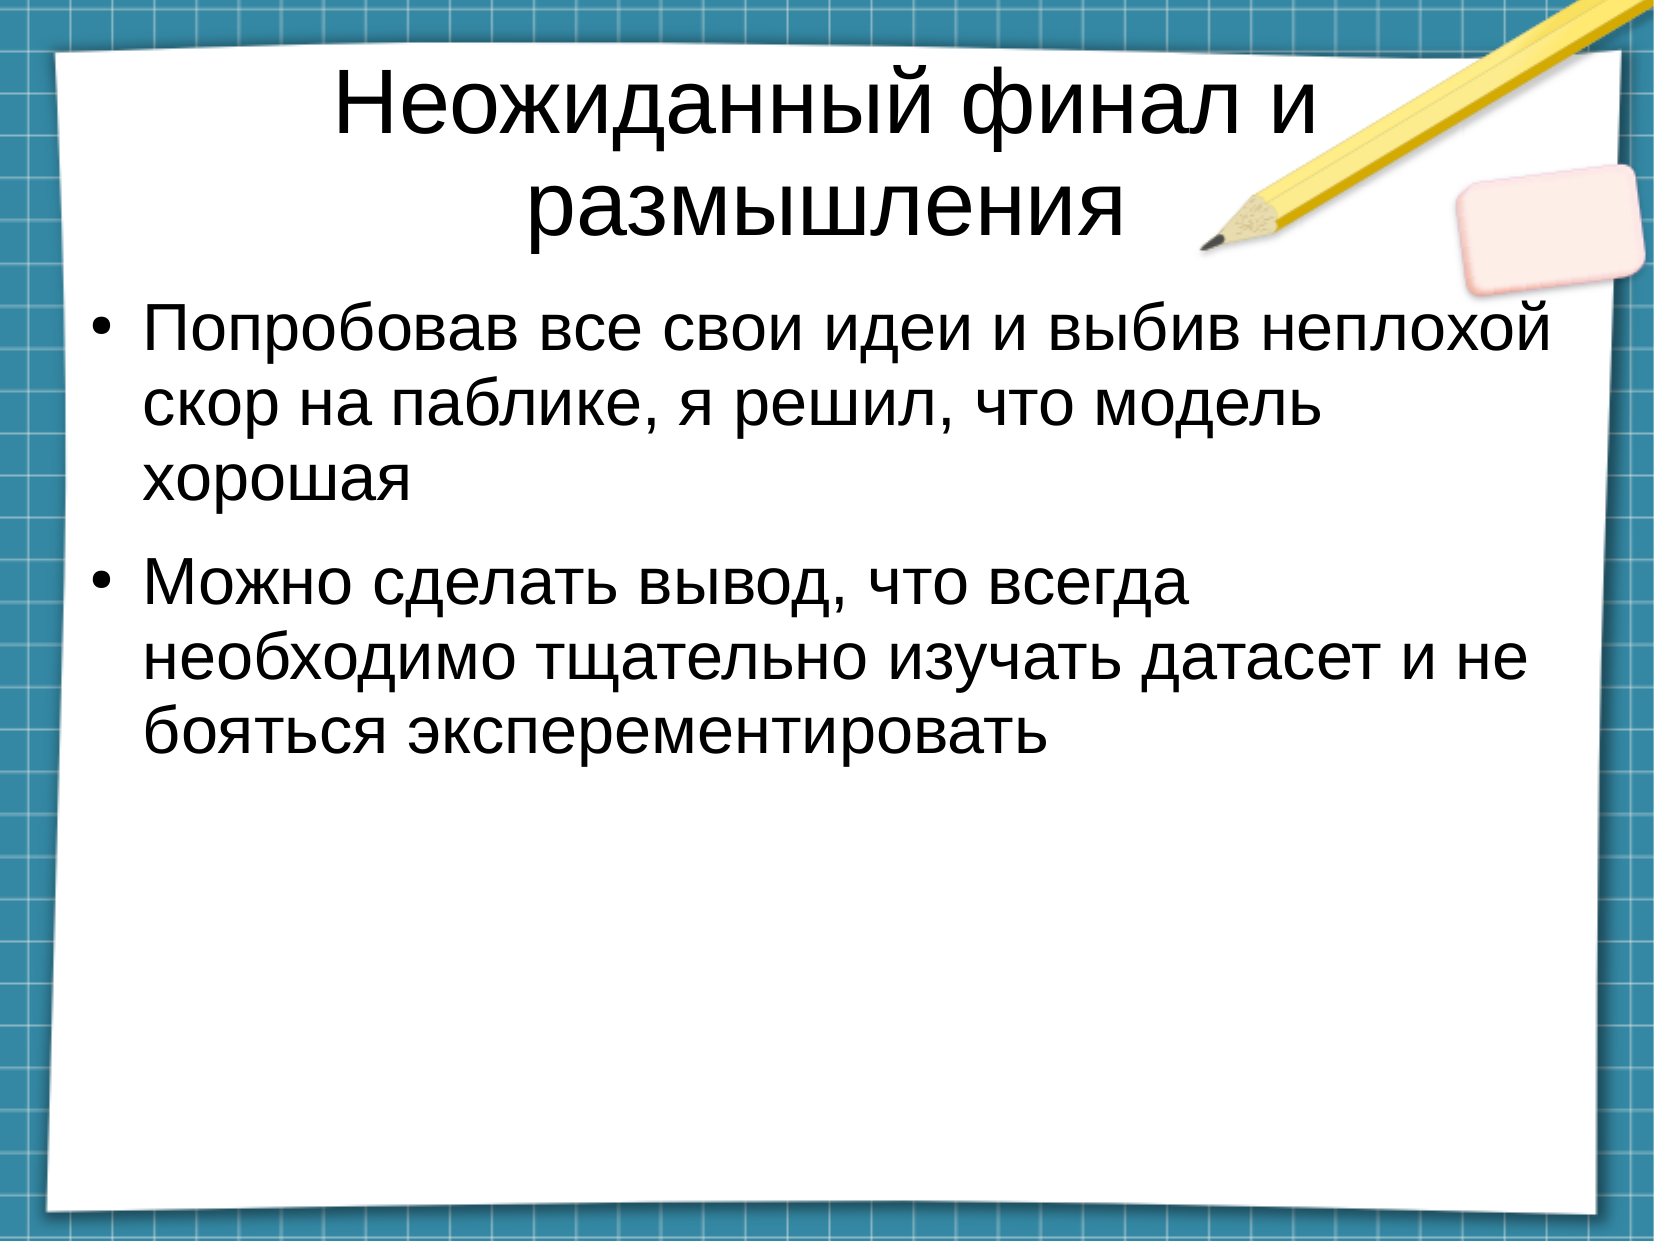

# Неожиданный финал и размышления
Попробовав все свои идеи и выбив неплохой скор на паблике, я решил, что модель хорошая
Можно сделать вывод, что всегда необходимо тщательно изучать датасет и не бояться эксперементировать